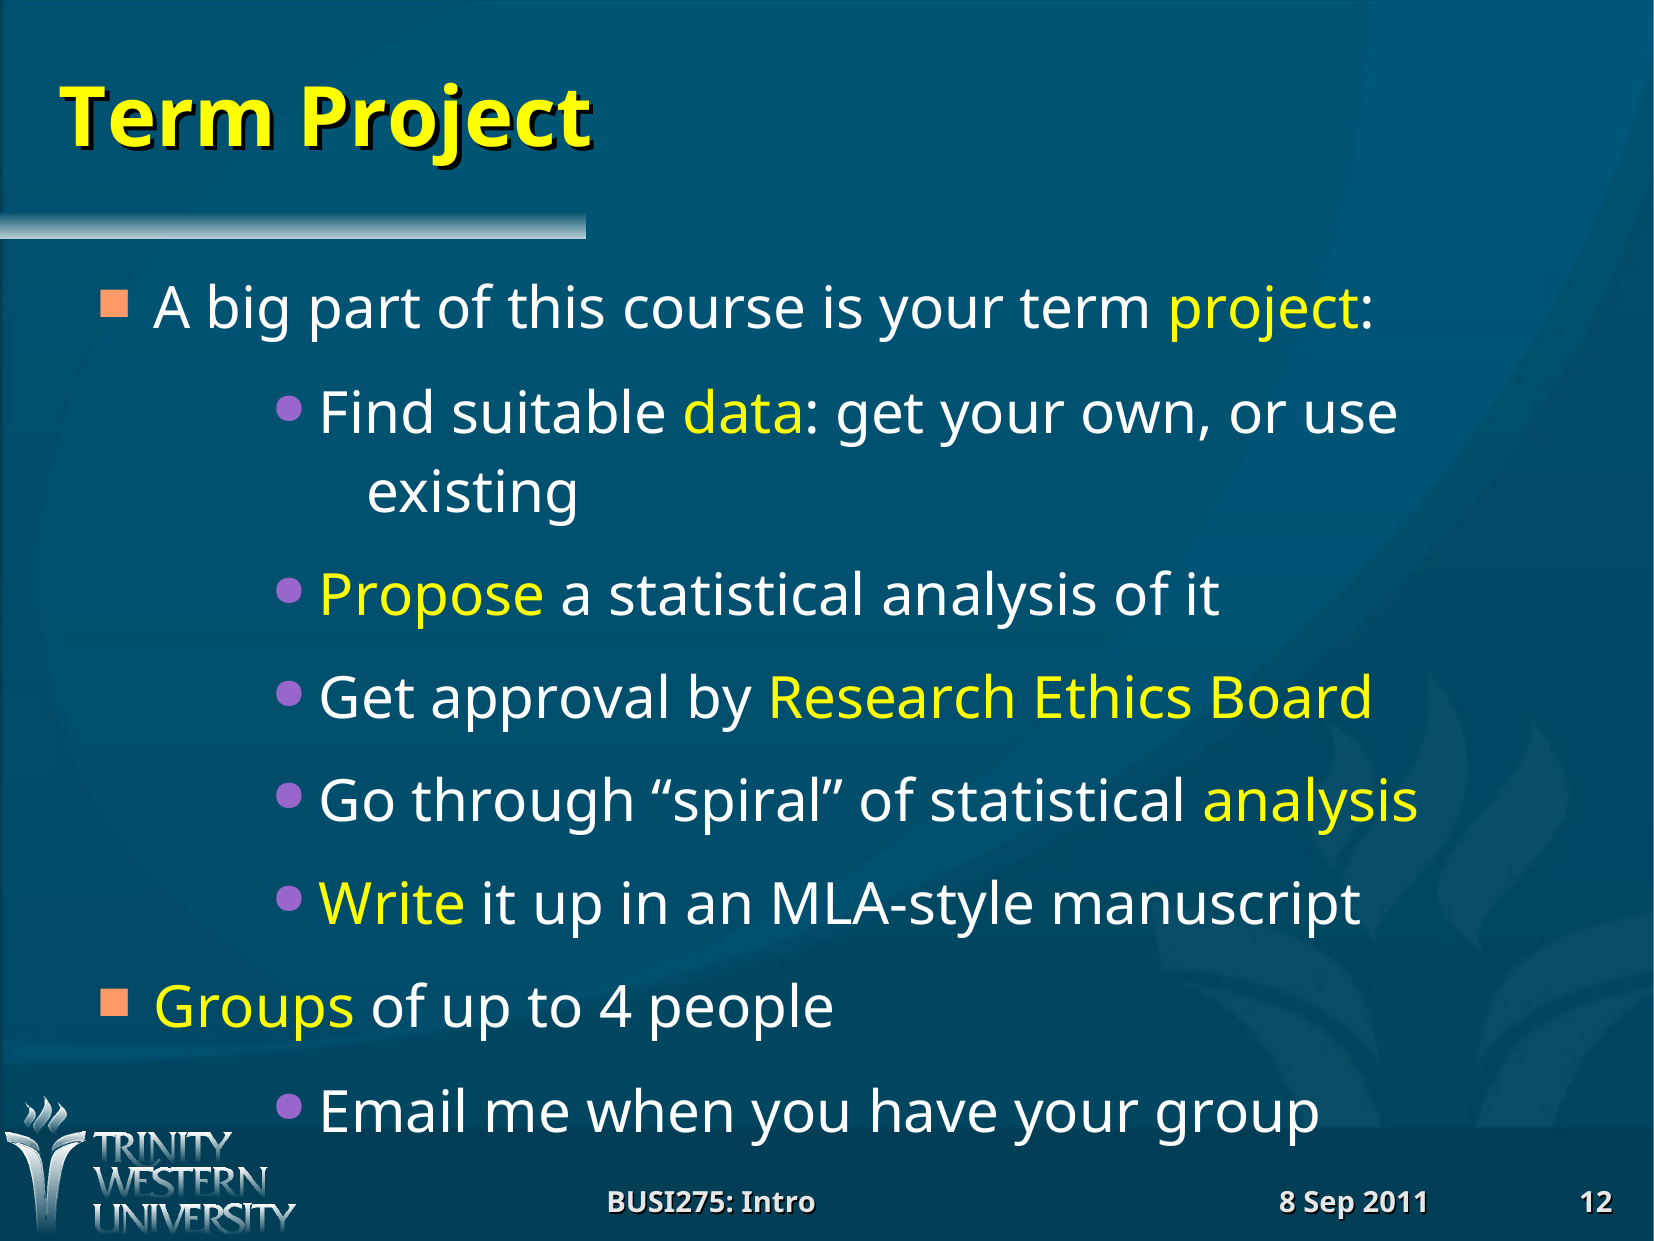

# Term Project
A big part of this course is your term project:
Find suitable data: get your own, or use existing
Propose a statistical analysis of it
Get approval by Research Ethics Board
Go through “spiral” of statistical analysis
Write it up in an MLA-style manuscript
Groups of up to 4 people
Email me when you have your group
BUSI275: Intro
8 Sep 2011
12